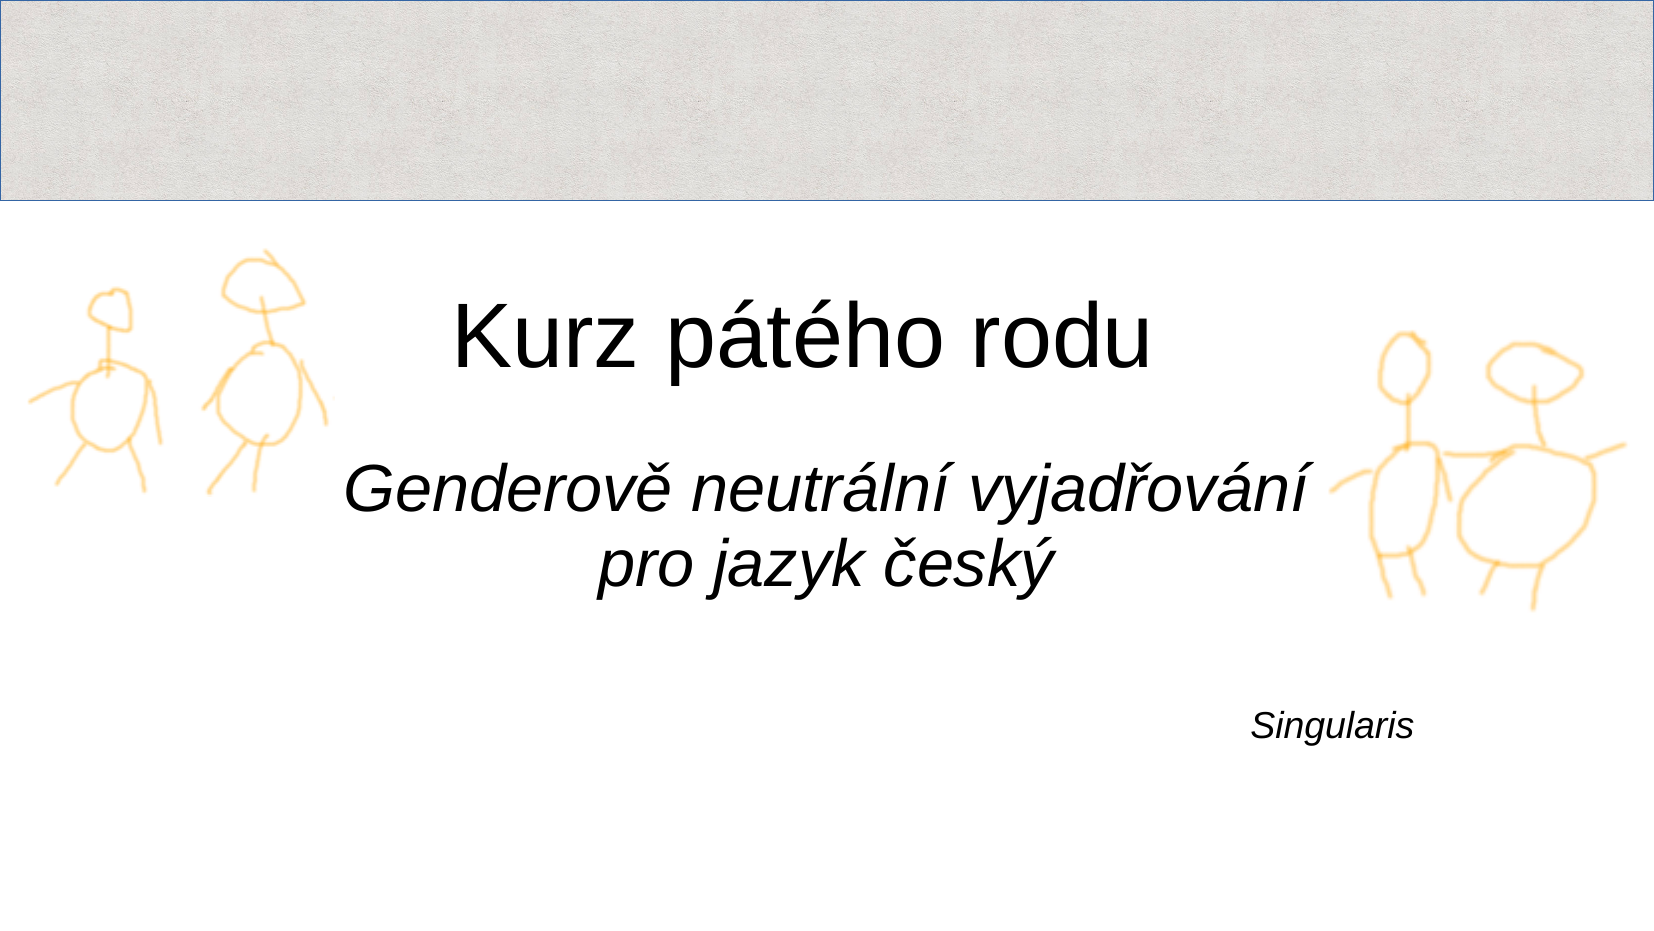

# Kurz pátého rodu
Genderově neutrální vyjadřování
pro jazyk český
Singularis